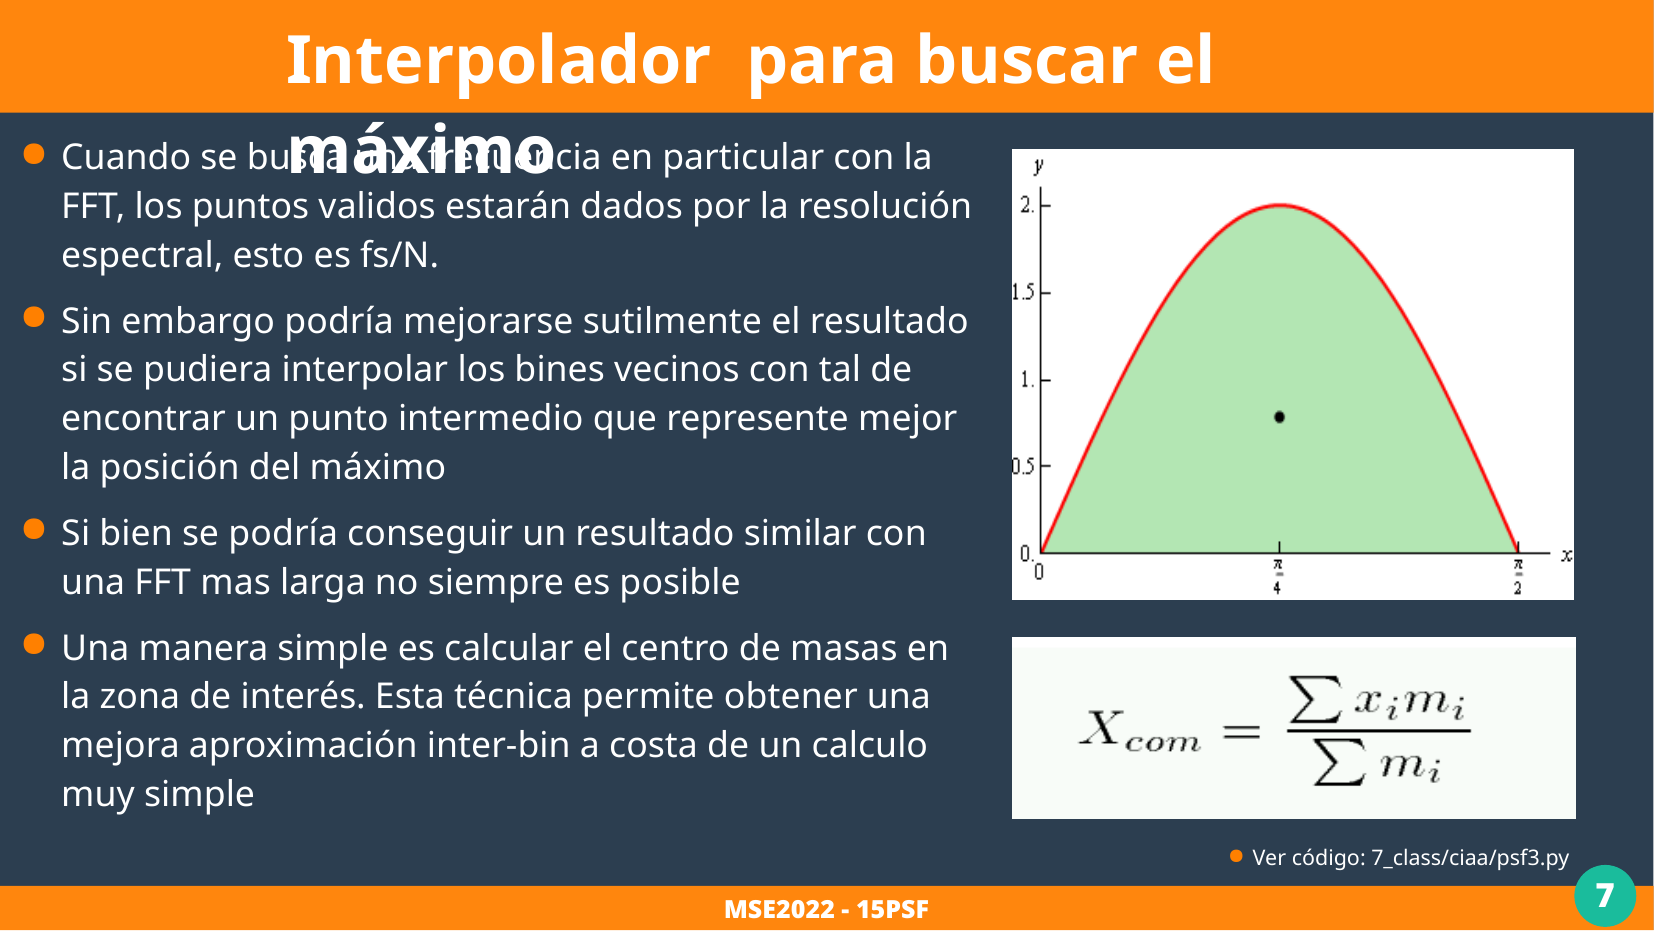

# Interpolador para buscar el máximo
Cuando se busca una frecuencia en particular con la FFT, los puntos validos estarán dados por la resolución espectral, esto es fs/N.
Sin embargo podría mejorarse sutilmente el resultado si se pudiera interpolar los bines vecinos con tal de encontrar un punto intermedio que represente mejor la posición del máximo
Si bien se podría conseguir un resultado similar con una FFT mas larga no siempre es posible
Una manera simple es calcular el centro de masas en la zona de interés. Esta técnica permite obtener una mejora aproximación inter-bin a costa de un calculo muy simple
Ver código: 7_class/ciaa/psf3.py
MSE2022 - 15PSF